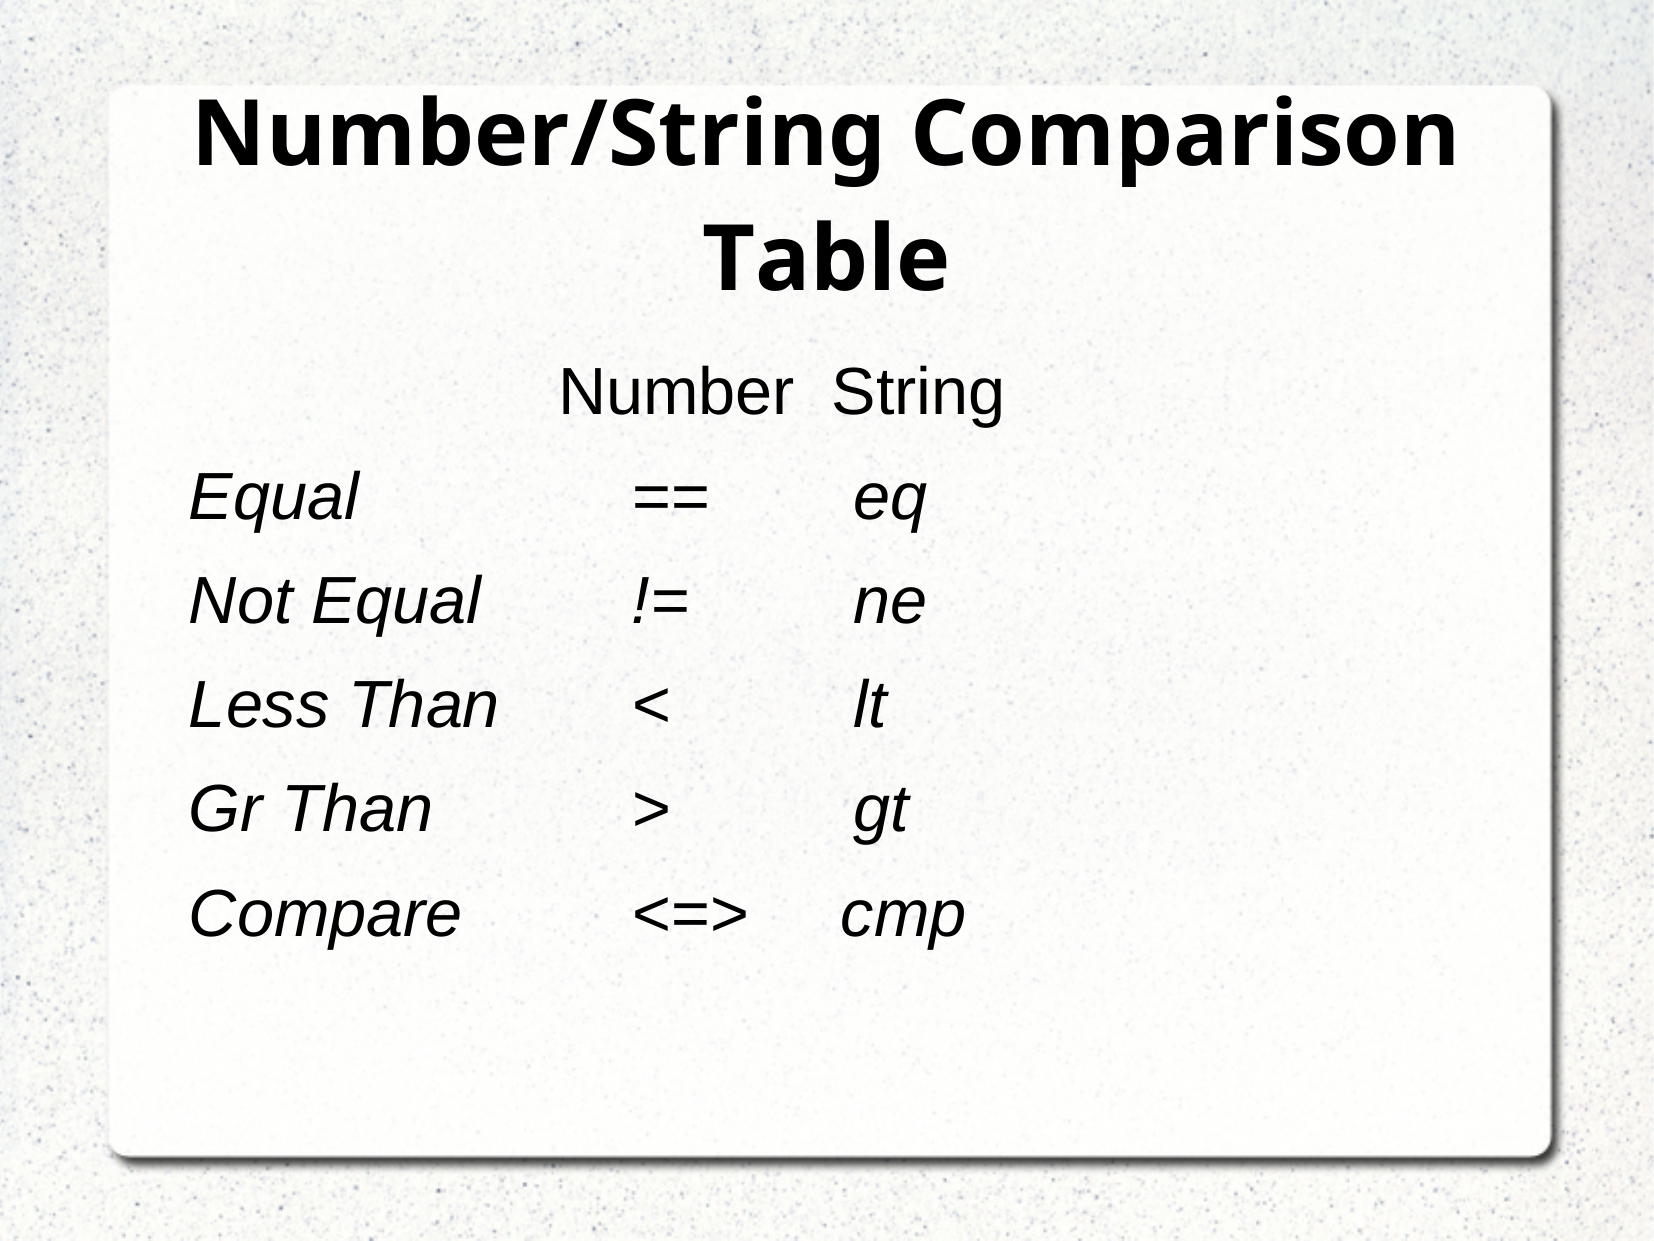

# Number/String Comparison Table
 			Number String
Equal 		== 	eq
Not Equal 		!= 	ne
Less Than 		< 	lt
Gr Than 		> 	gt
Compare 		<=> cmp